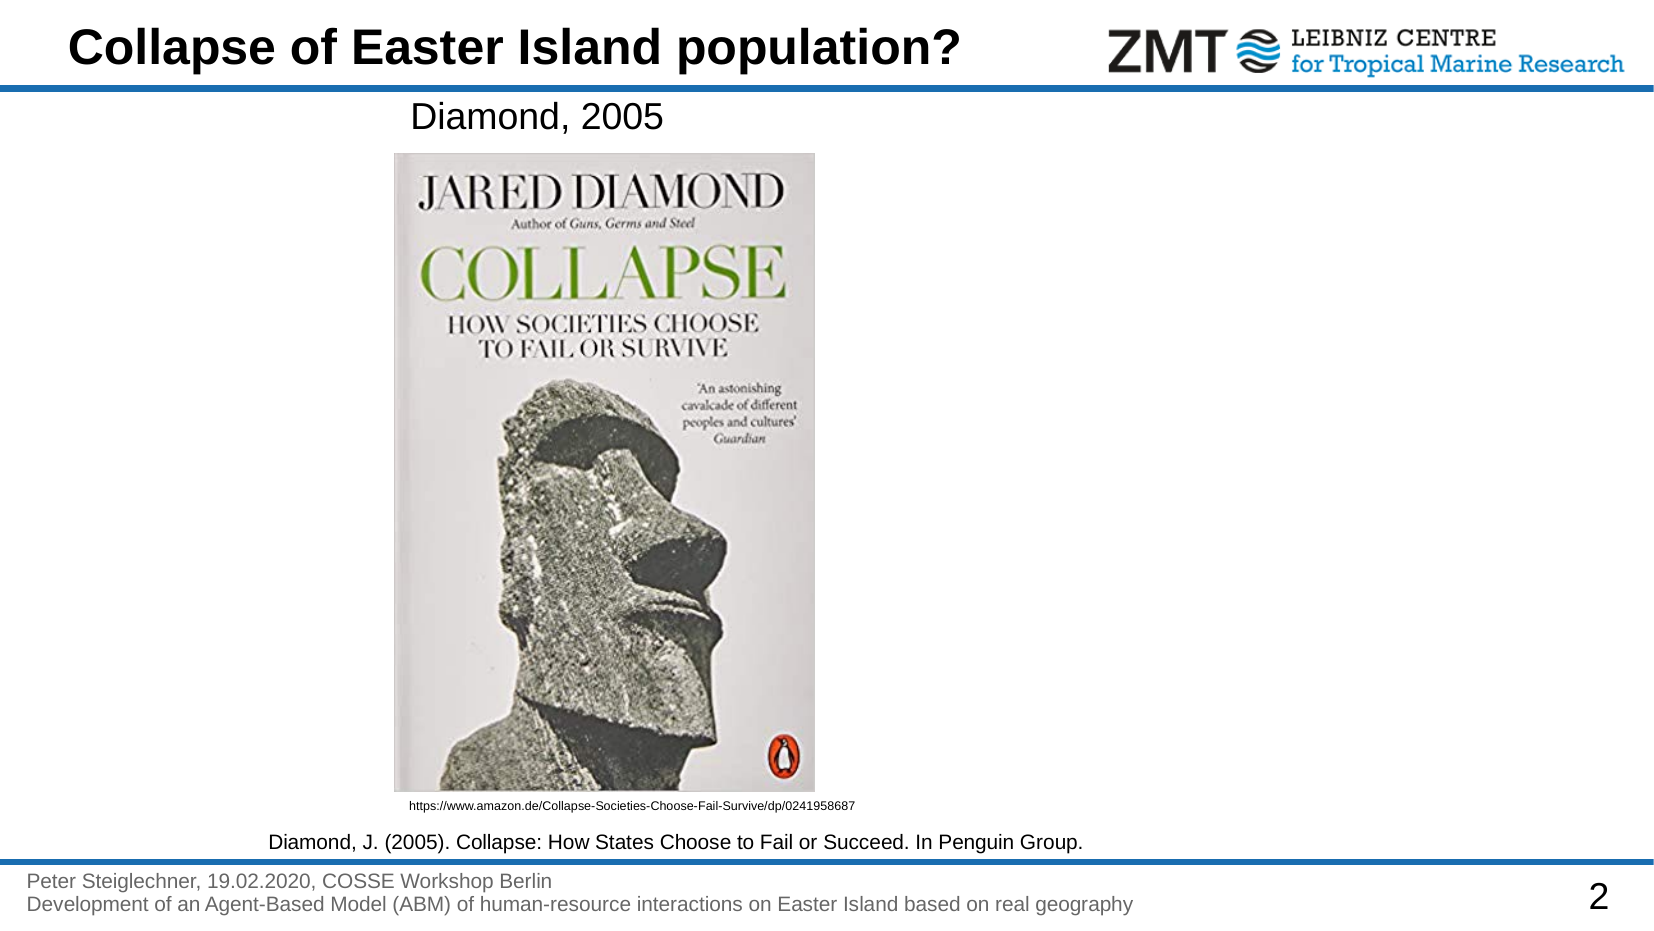

Collapse of Easter Island population?
Diamond, 2005
https://www.amazon.de/Collapse-Societies-Choose-Fail-Survive/dp/0241958687
Diamond, J. (2005). Collapse: How States Choose to Fail or Succeed. In Penguin Group.
2